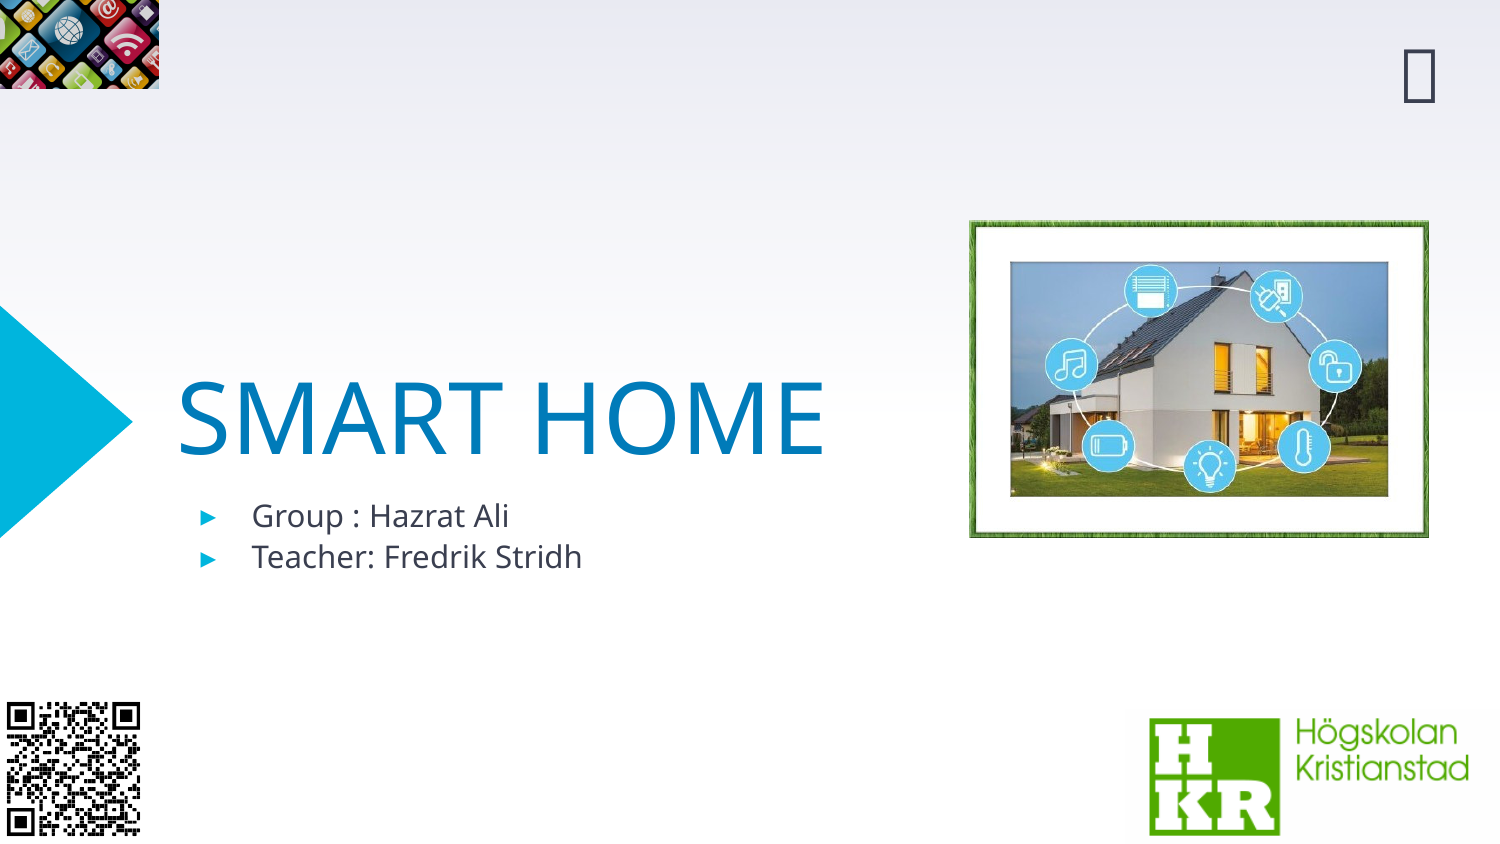

🏰
# SMART HOME
Group : Hazrat Ali
Teacher: Fredrik Stridh